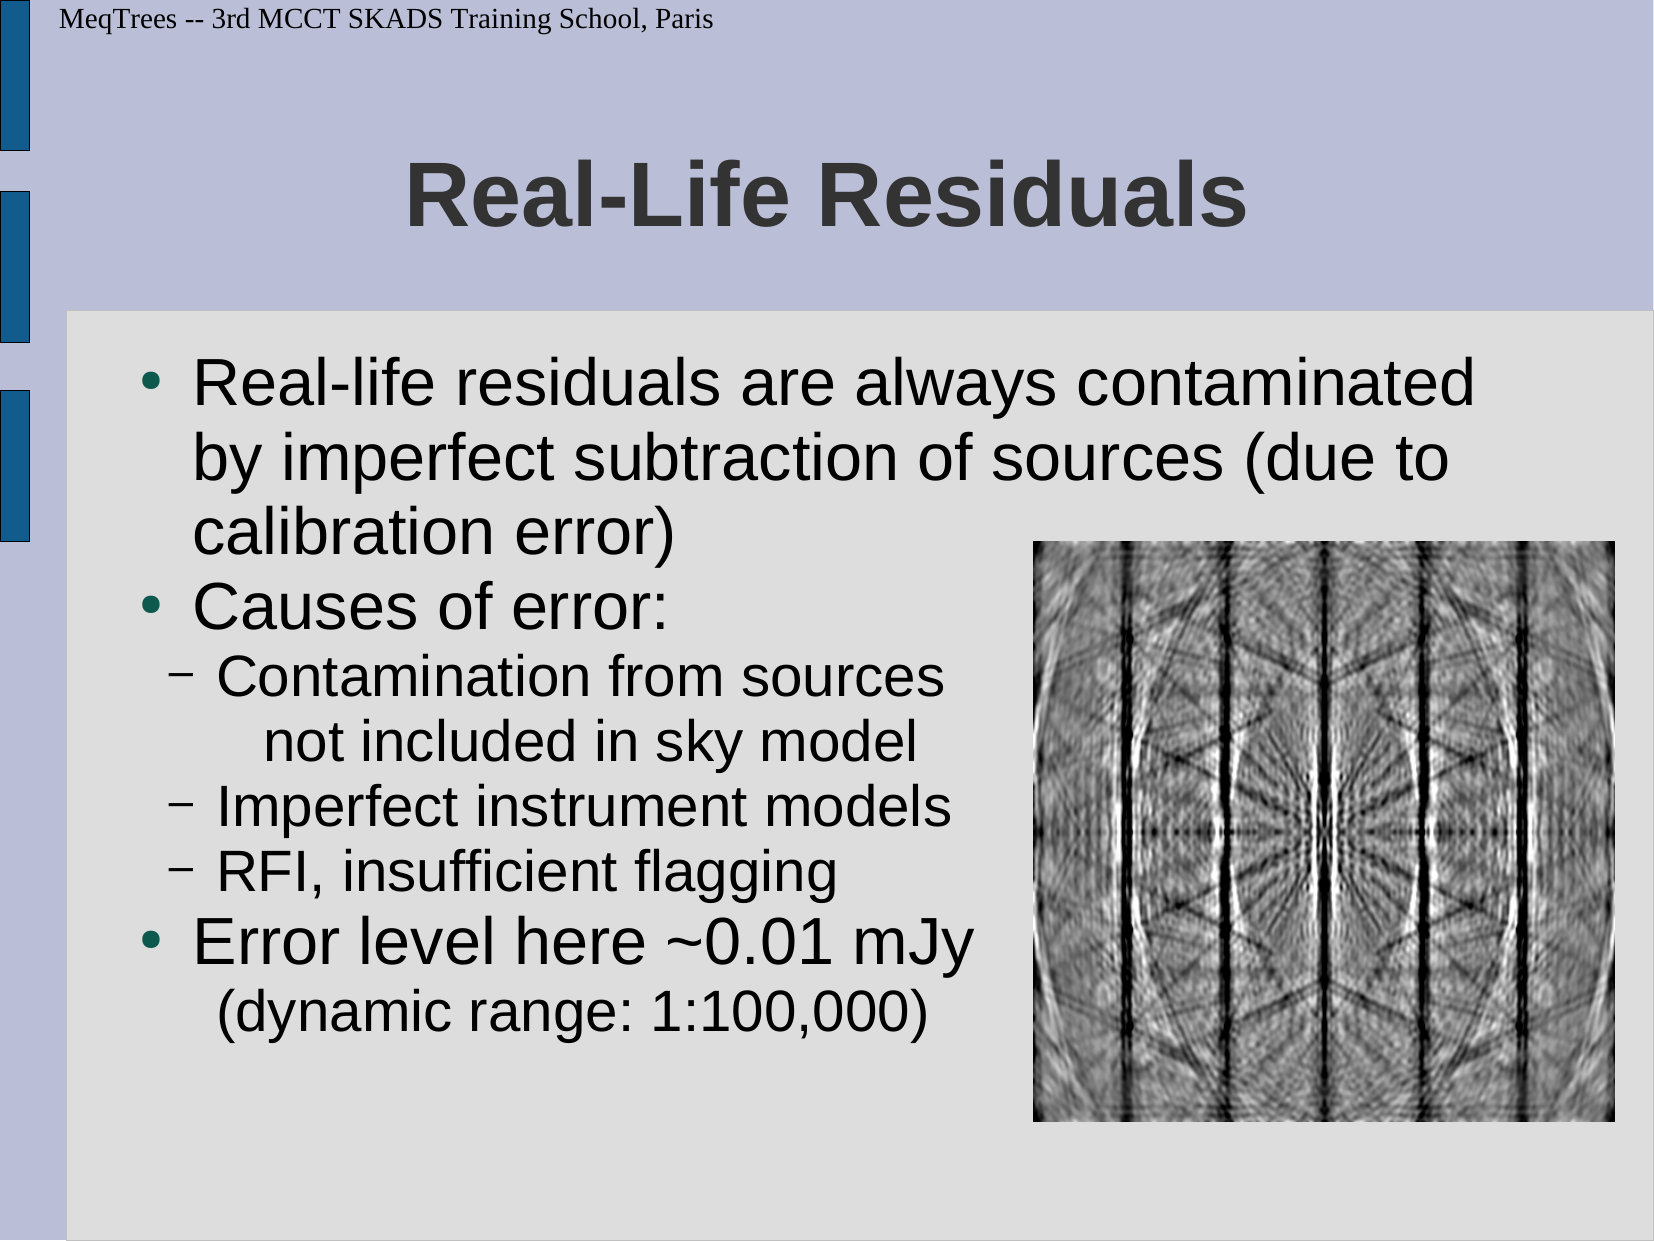

MeqTrees -- 3rd MCCT SKADS Training School, Paris
# Real-Life Residuals
Real-life residuals are always contaminated by imperfect subtraction of sources (due to calibration error)
Causes of error:
Contamination from sources
not included in sky model
Imperfect instrument models
RFI, insufficient flagging
Error level here ~0.01 mJy
(dynamic range: 1:100,000)